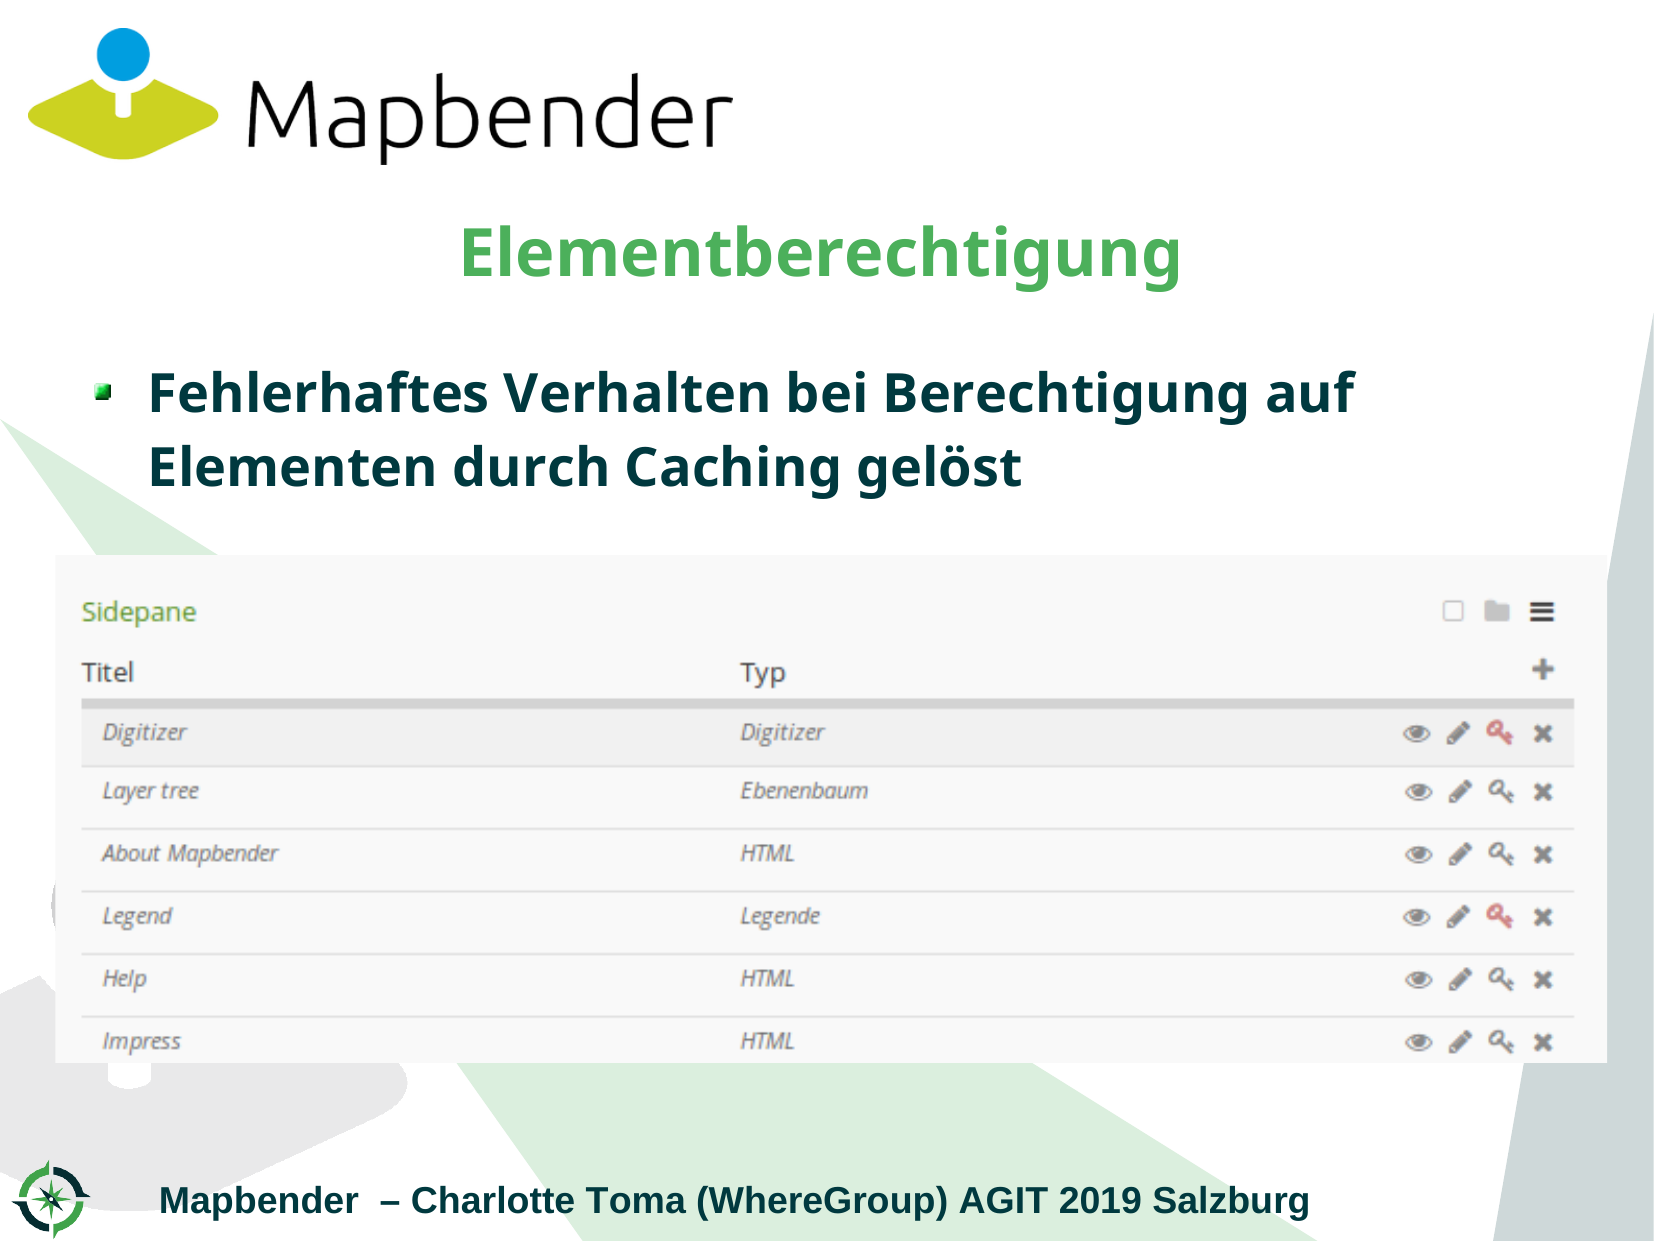

# Elementberechtigung
Fehlerhaftes Verhalten bei Berechtigung auf Elementen durch Caching gelöst